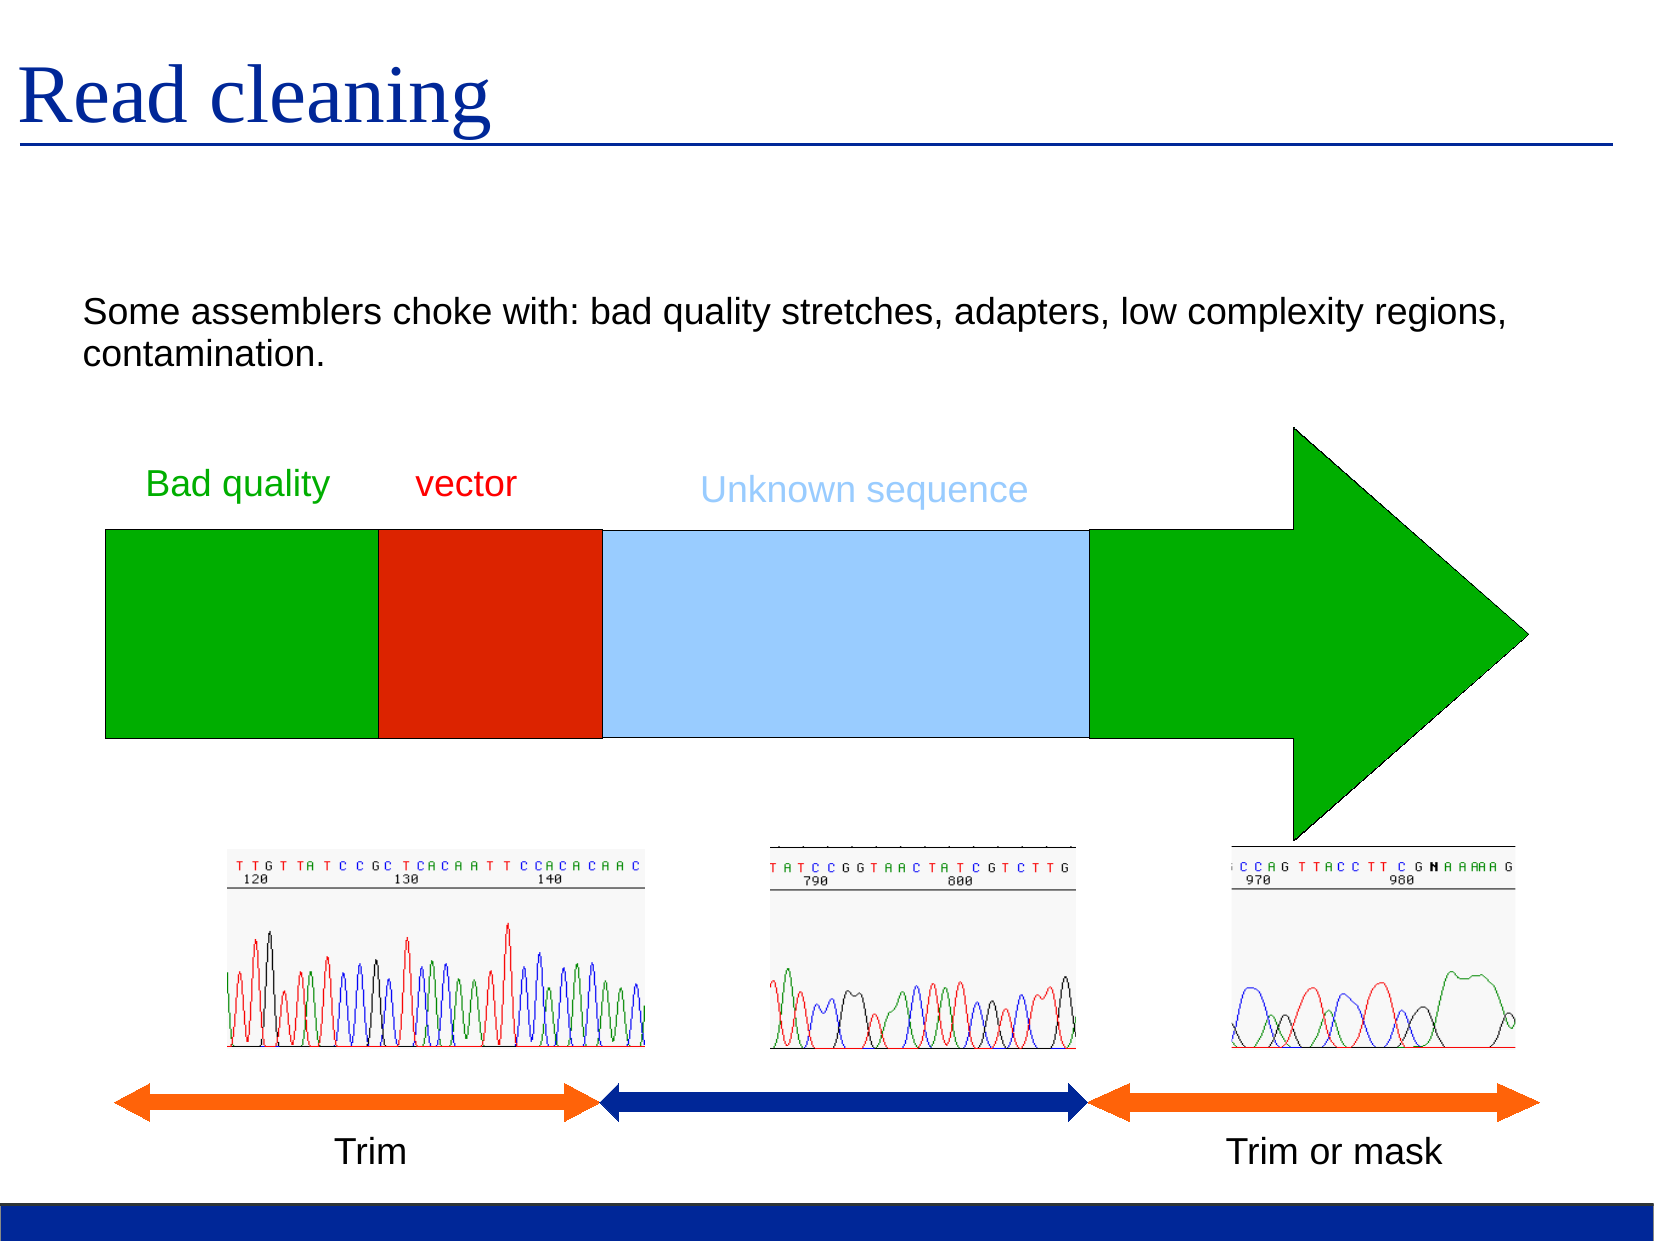

# Read cleaning
Some assemblers choke with: bad quality stretches, adapters, low complexity regions, contamination.
Bad quality
vector
Unknown sequence
Trim
Trim or mask